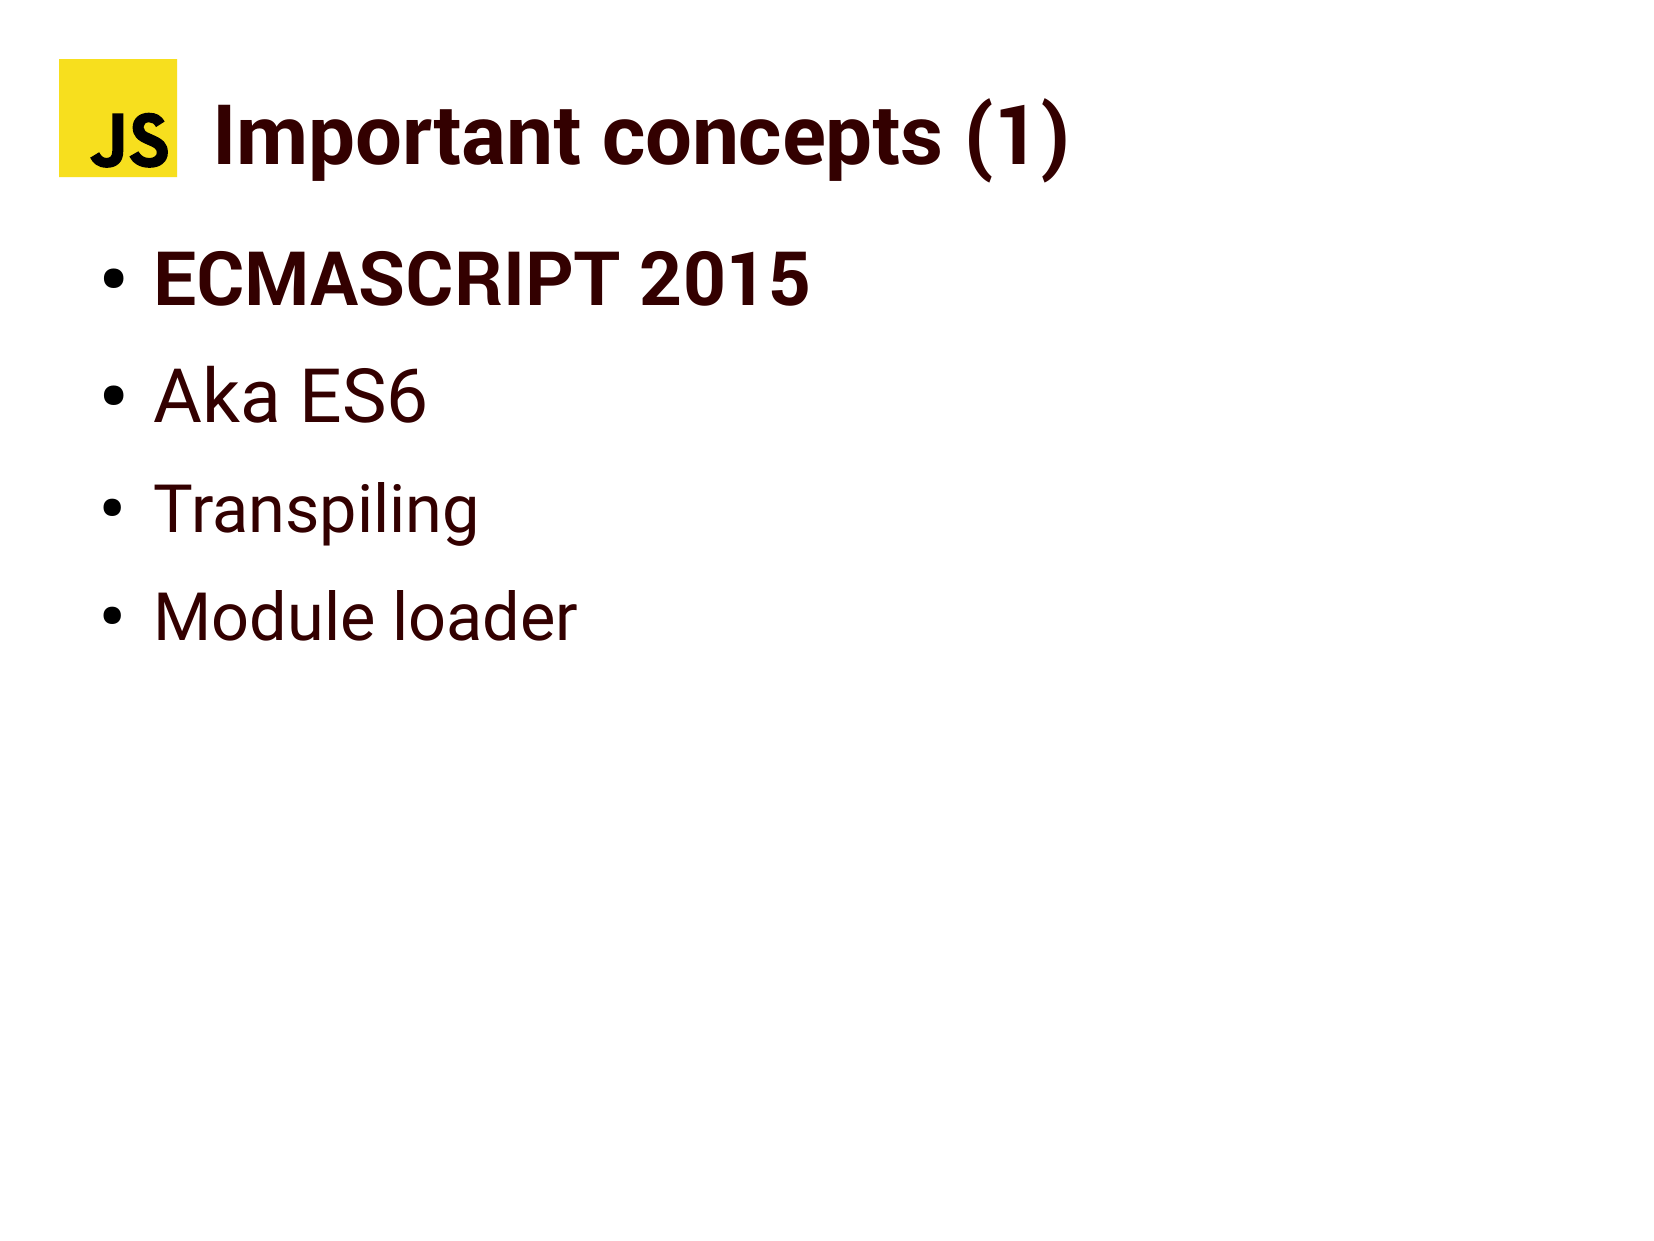

# Important concepts (1)
ECMASCRIPT 2015
Aka ES6
Transpiling
Module loader